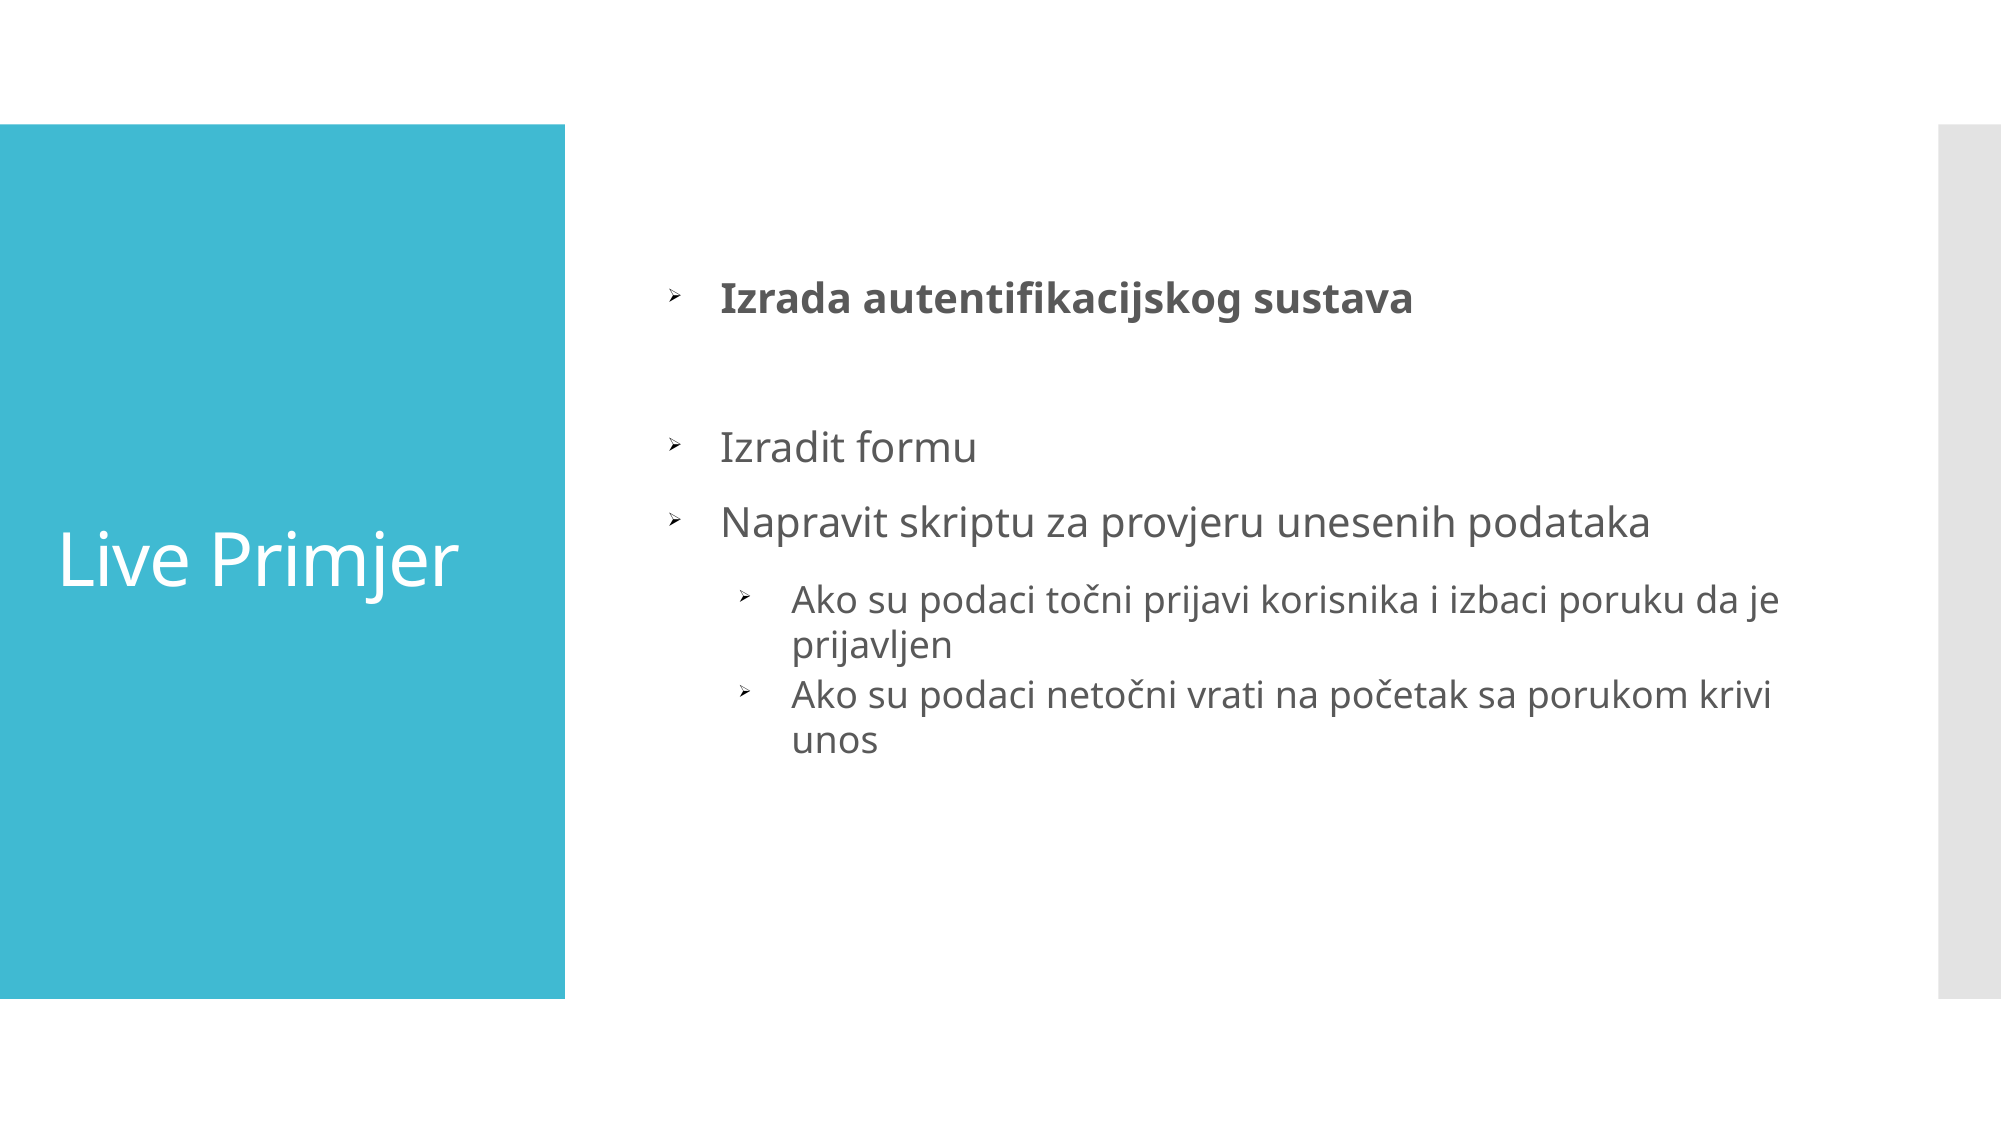

Izrada autentifikacijskog sustava
Izradit formu
Napravit skriptu za provjeru unesenih podataka
Ako su podaci točni prijavi korisnika i izbaci poruku da je prijavljen
Ako su podaci netočni vrati na početak sa porukom krivi unos
# Live Primjer